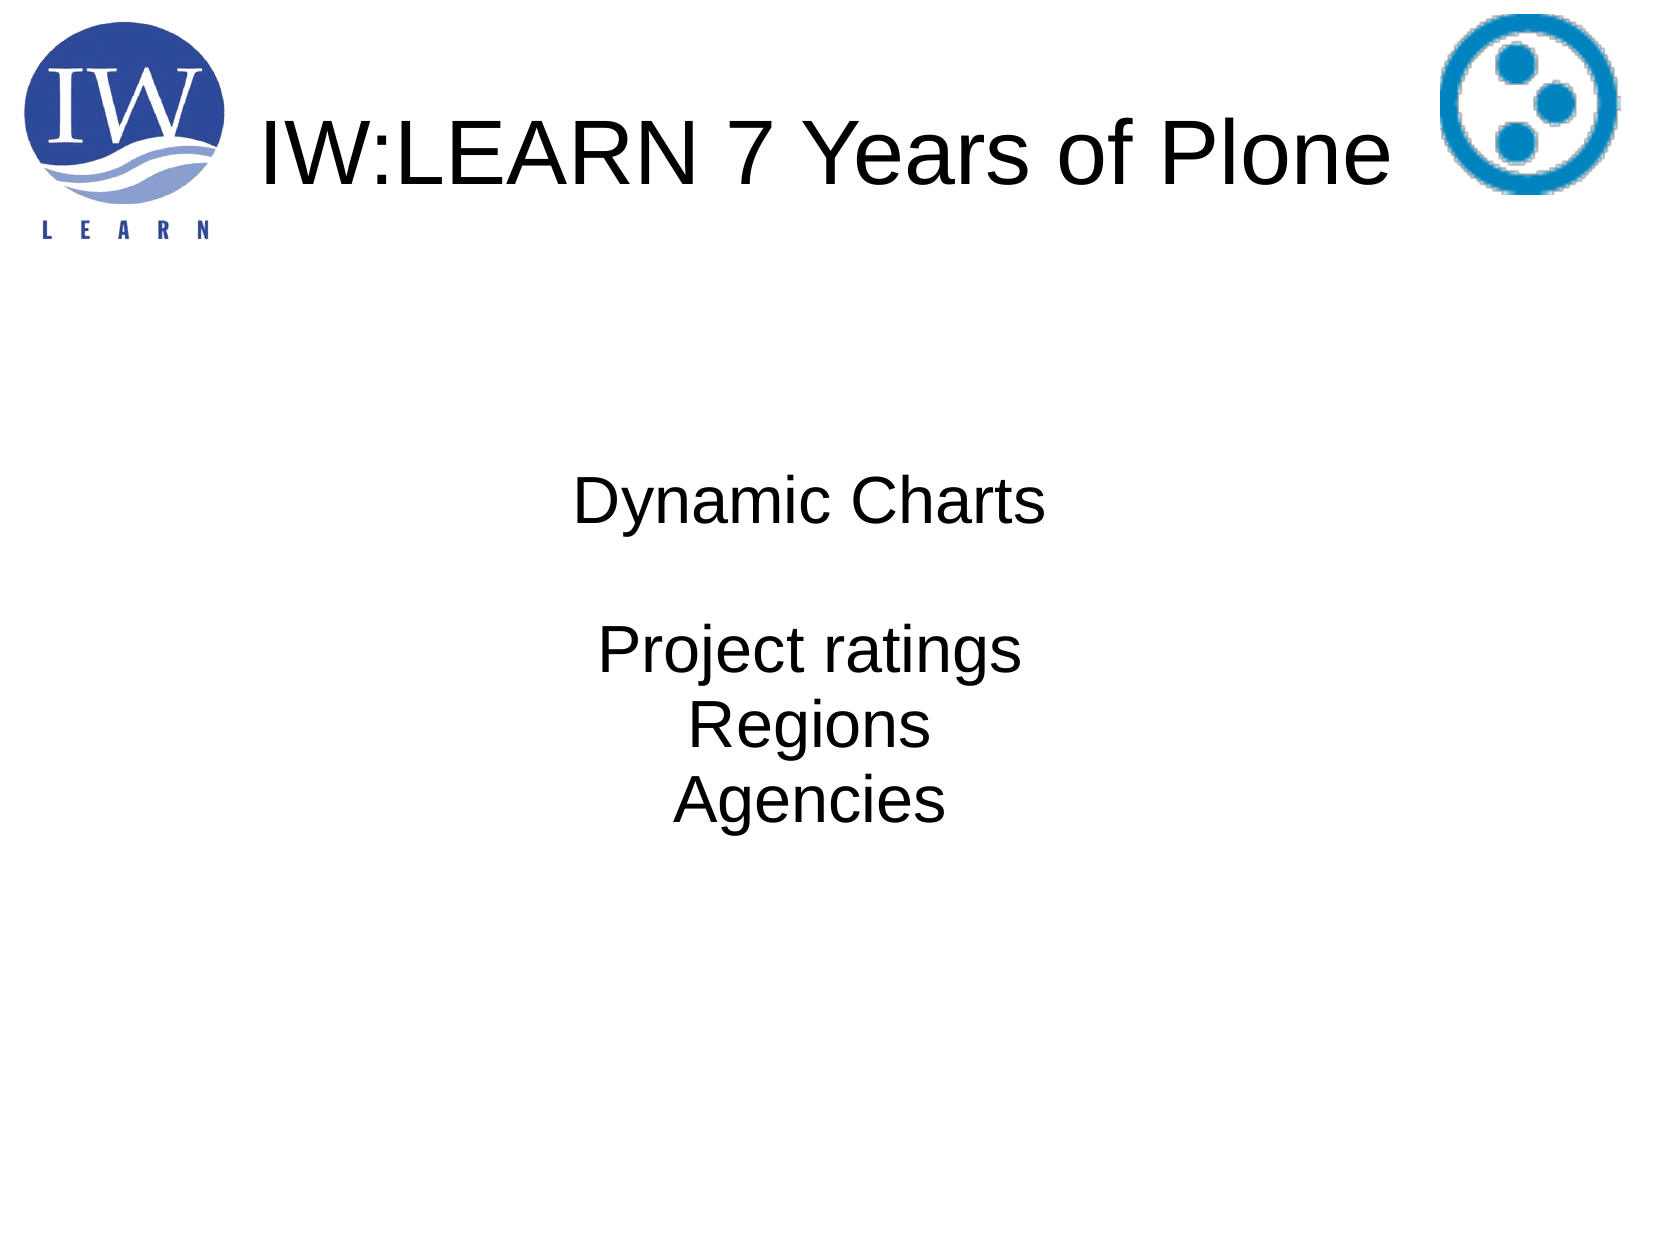

# IW:LEARN 7 Years of Plone
Dynamic Charts
Project ratings
Regions
Agencies